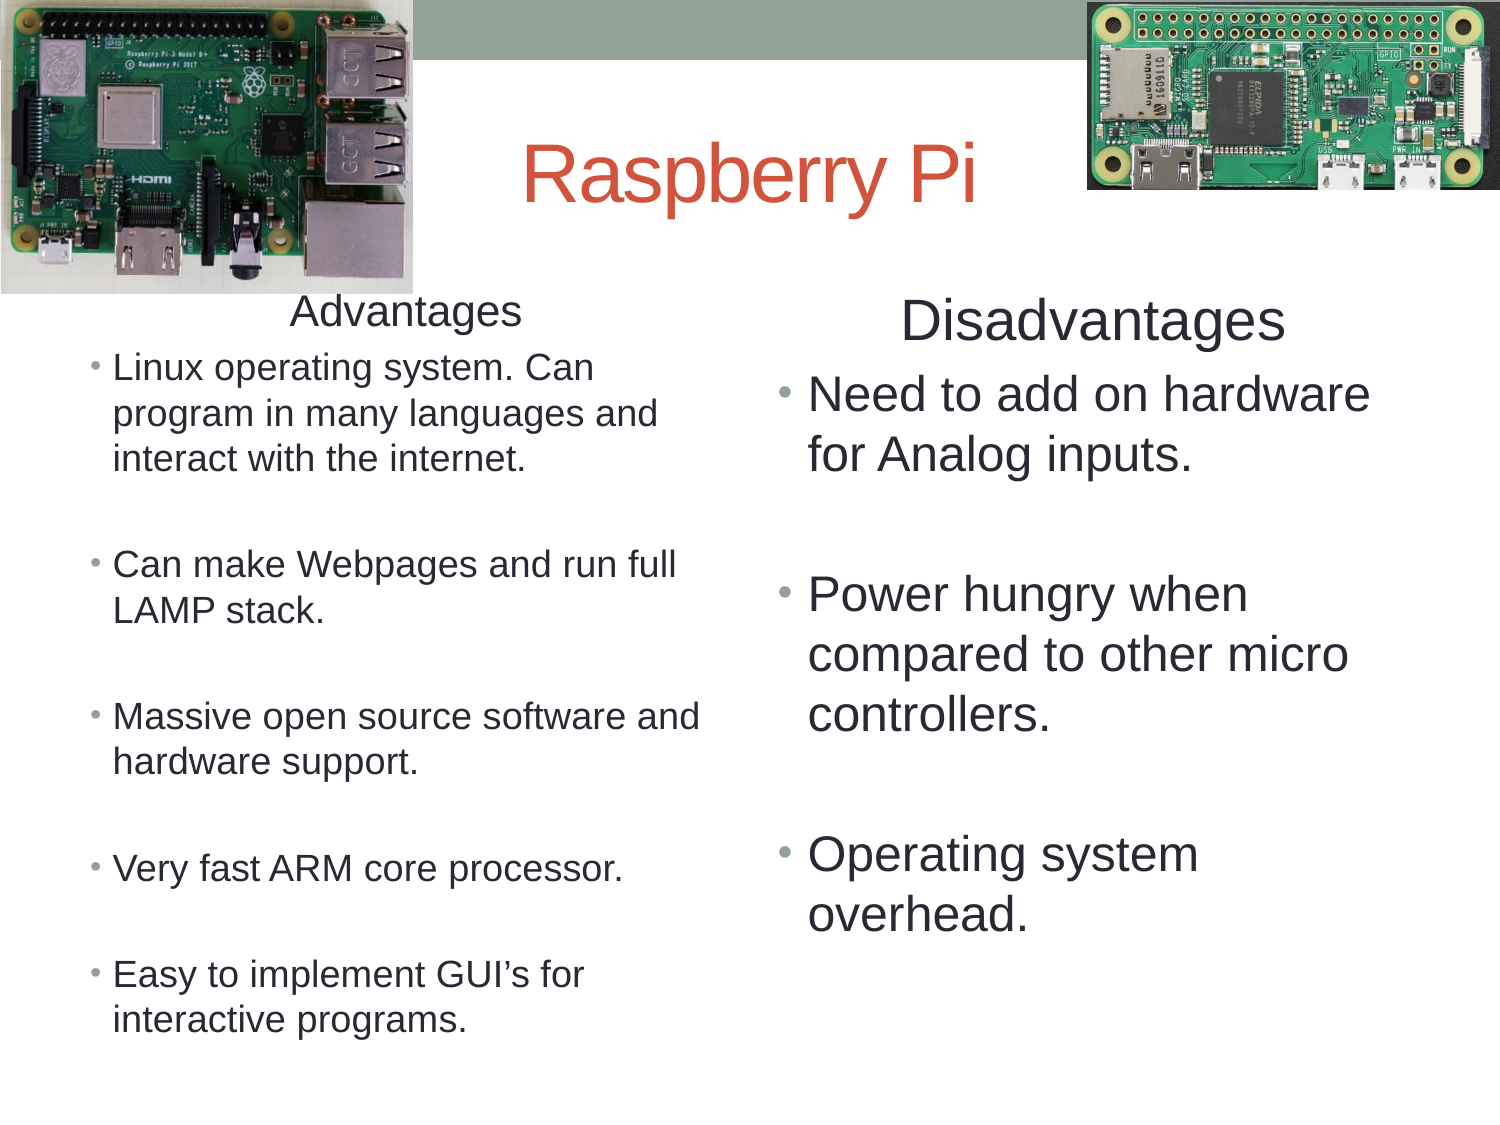

# Raspberry Pi
Advantages
Linux operating system. Can program in many languages and interact with the internet.
Can make Webpages and run full LAMP stack.
Massive open source software and hardware support.
Very fast ARM core processor.
Easy to implement GUI’s for interactive programs.
Disadvantages
Need to add on hardware for Analog inputs.
Power hungry when compared to other micro controllers.
Operating system overhead.